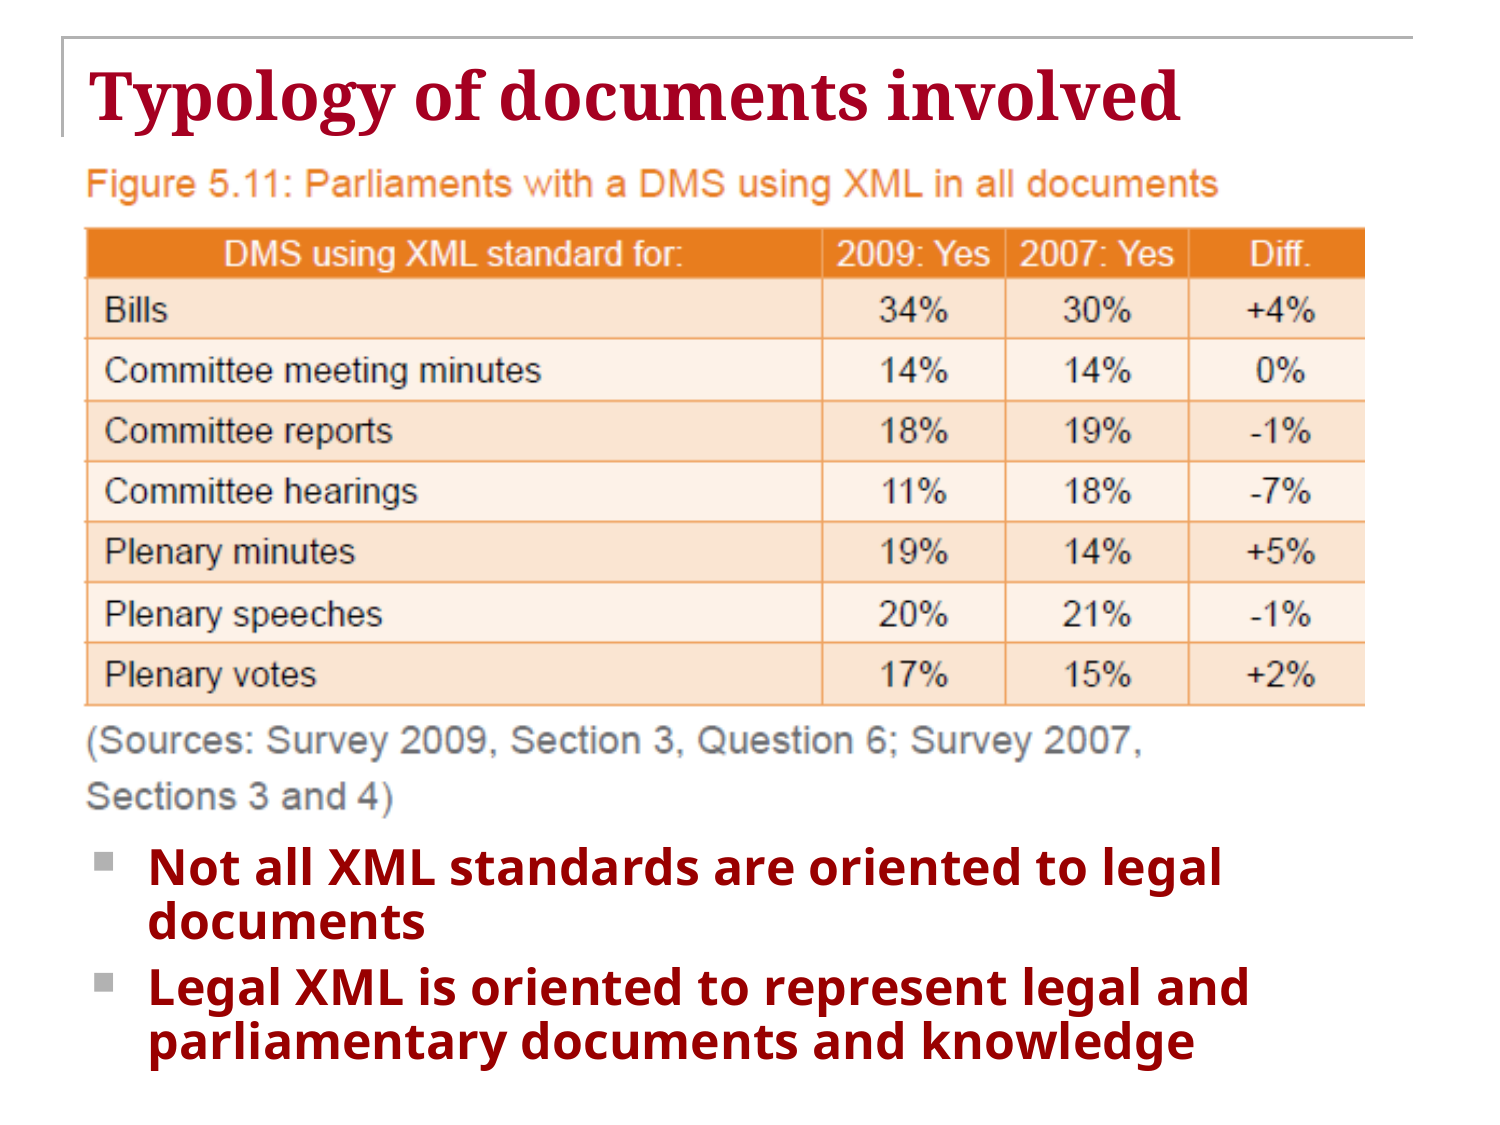

# Typology of documents involved
Not all XML standards are oriented to legal documents
Legal XML is oriented to represent legal and parliamentary documents and knowledge